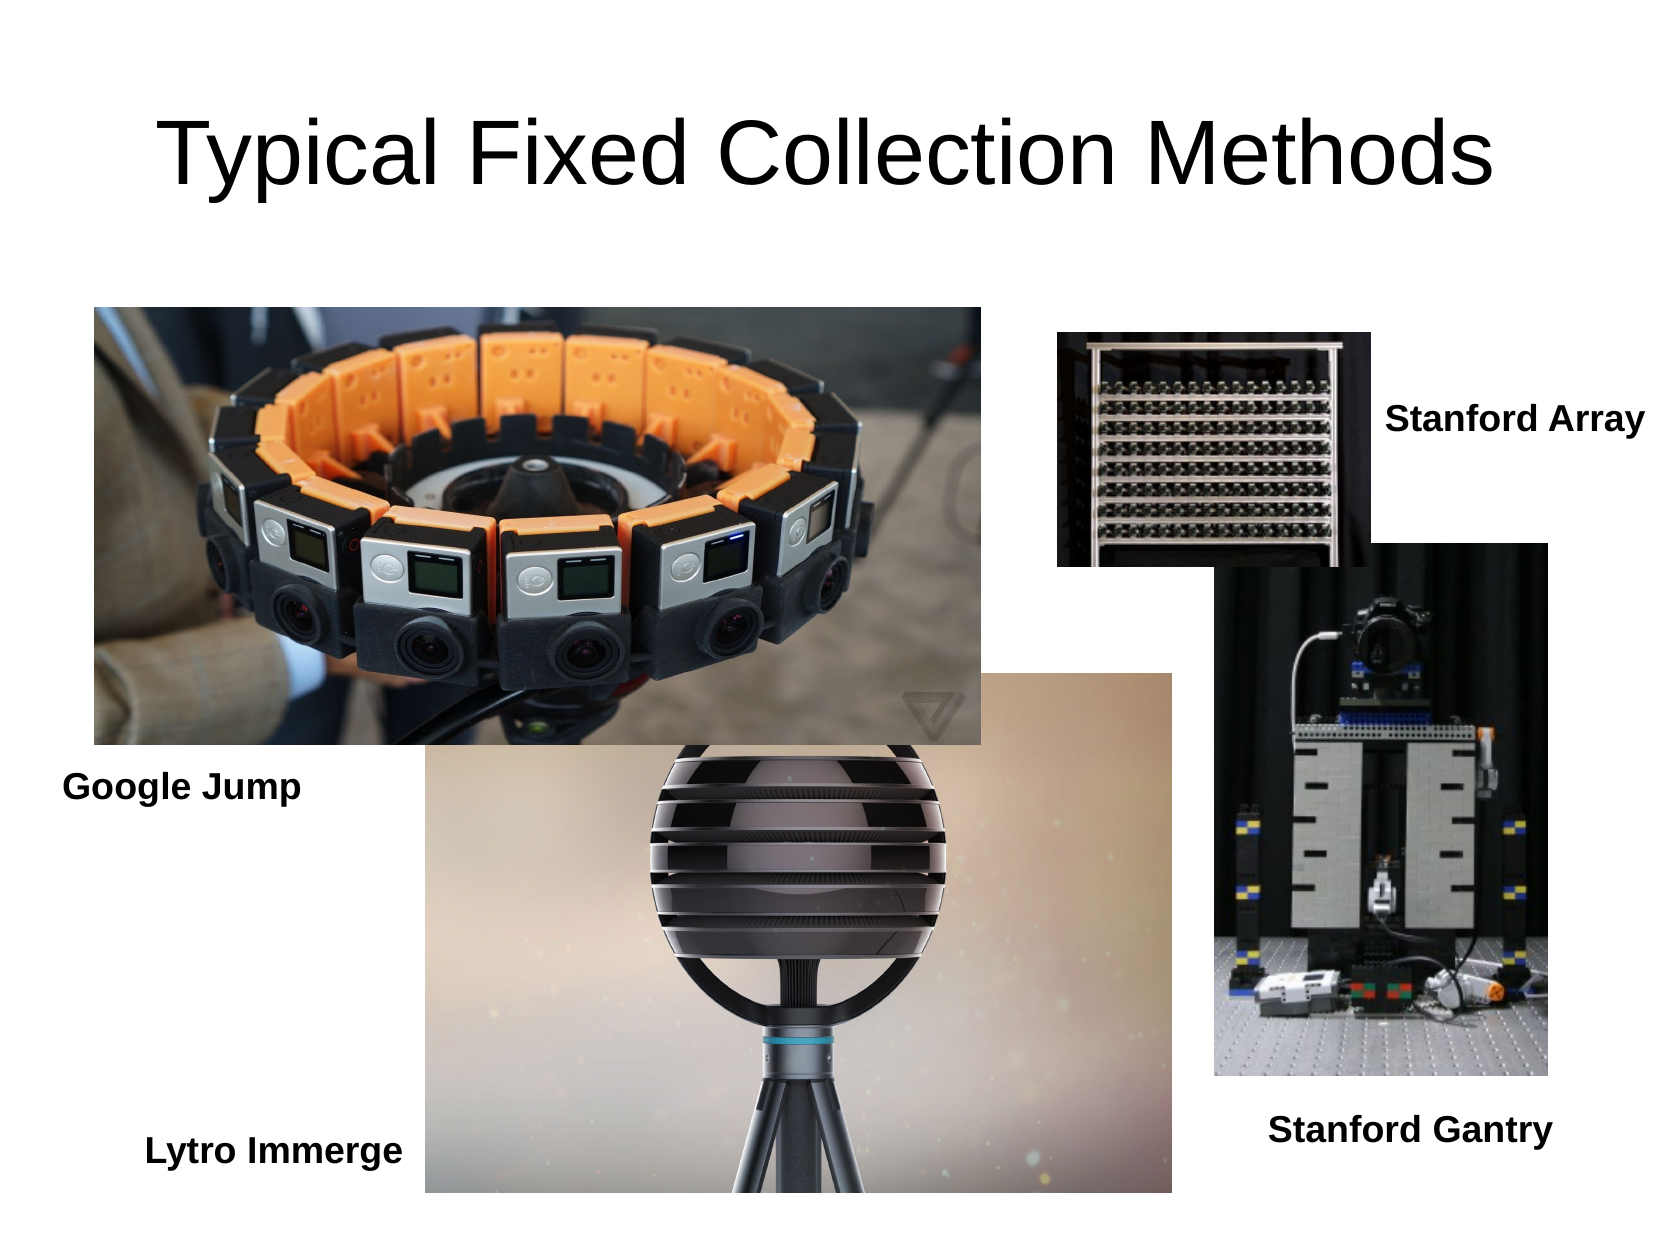

# Typical Fixed Collection Methods
Stanford Array
Google Jump
Stanford Gantry
Lytro Immerge